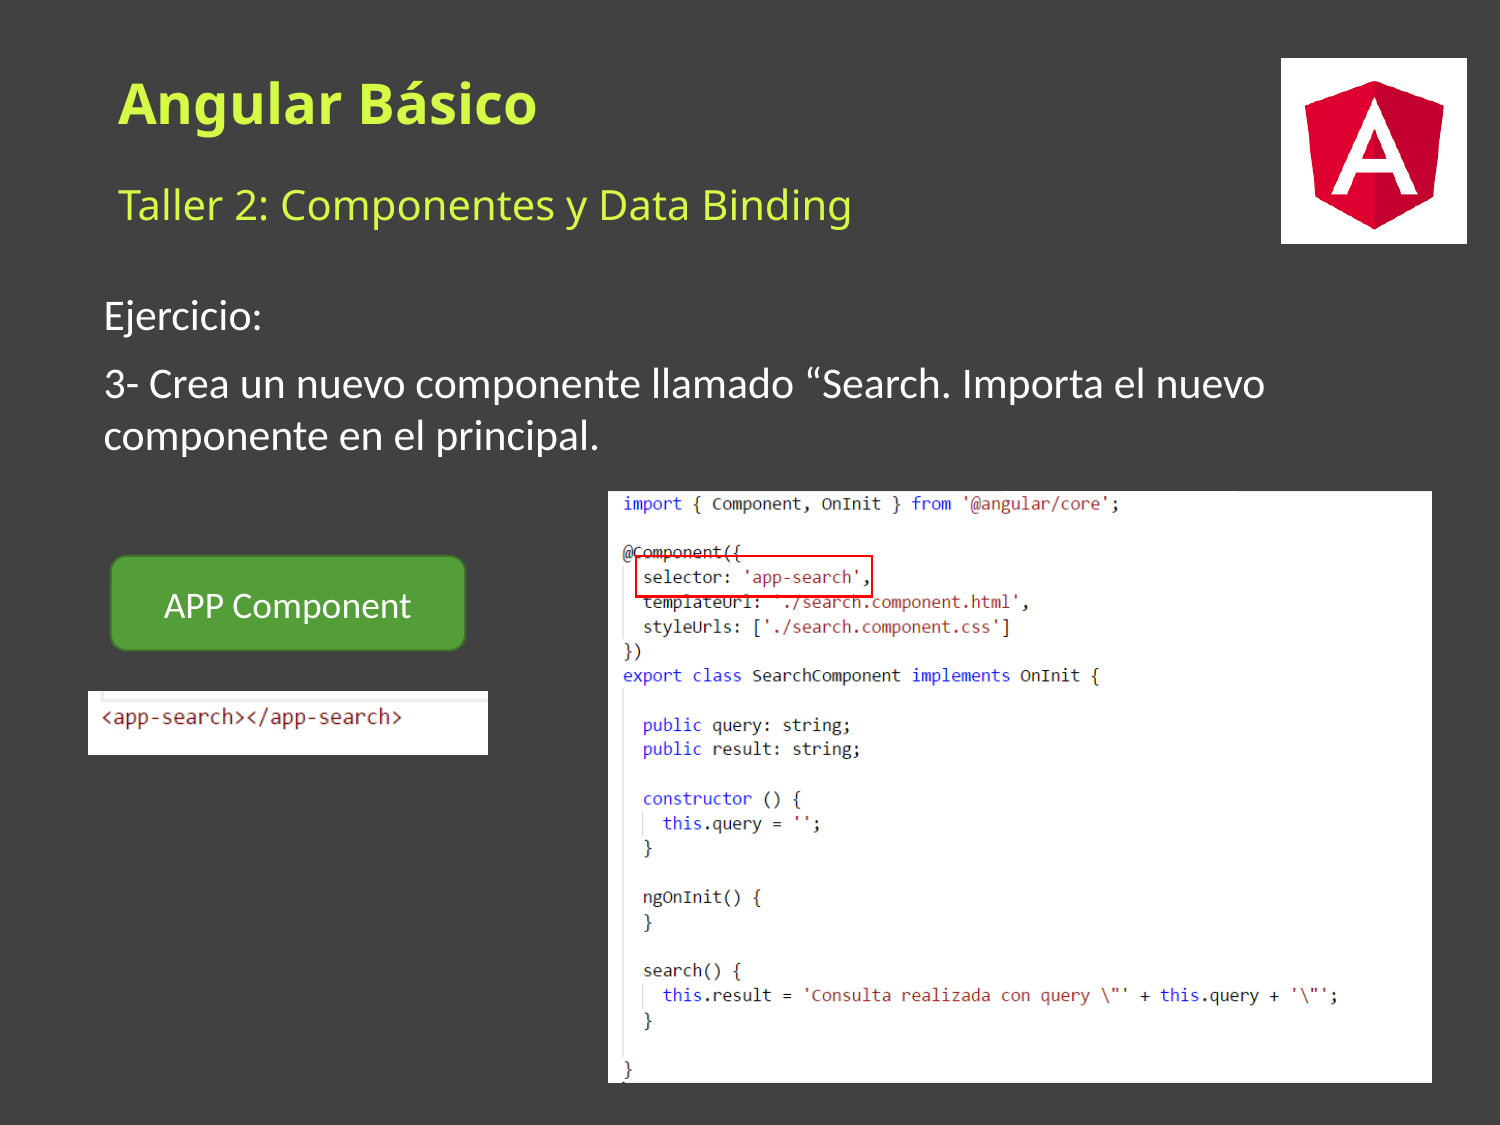

# Angular Básico
Taller 2: Componentes y Data Binding
Ejercicio:
3- Crea un nuevo componente llamado “Search. Importa el nuevo componente en el principal.
APP Component